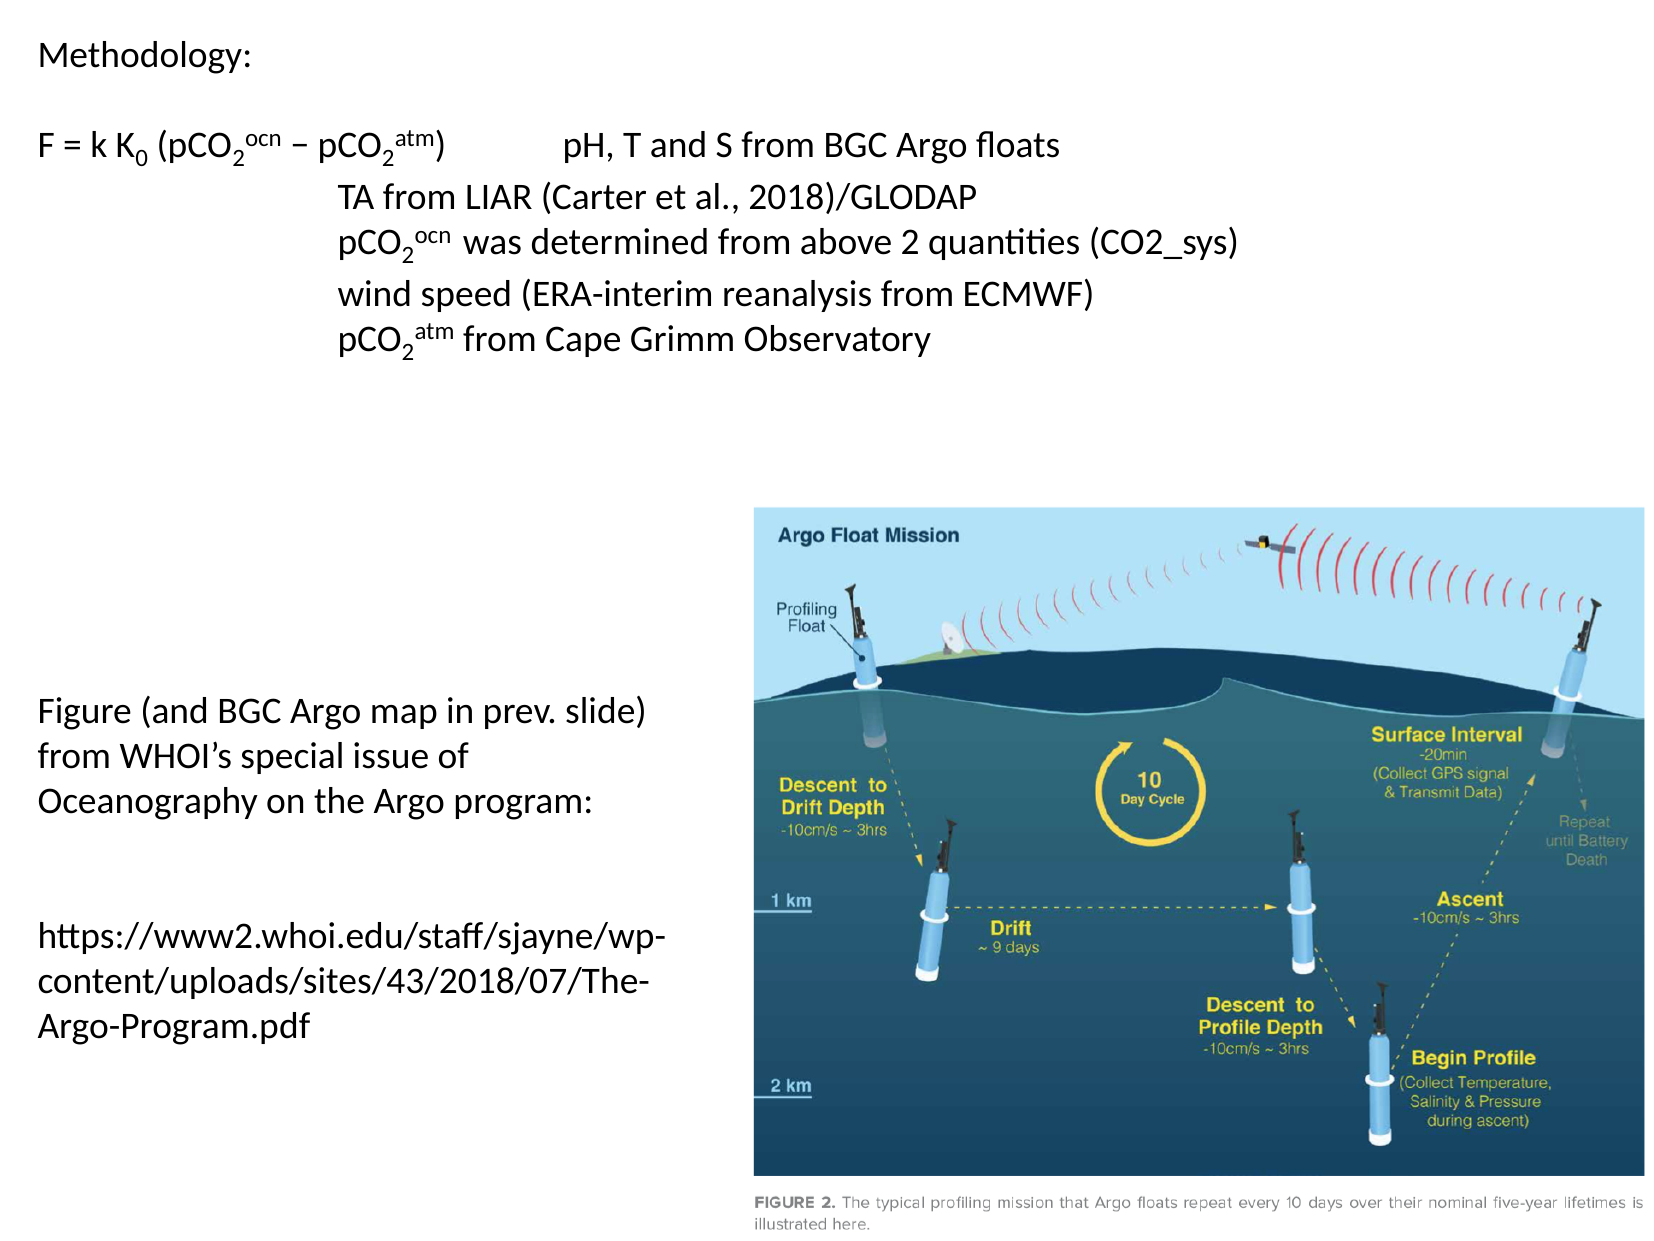

Methodology:
F = k K0 (pCO2ocn − pCO2atm)		pH, T and S from BGC Argo floats
				TA from LIAR (Carter et al., 2018)/GLODAP
				pCO2ocn was determined from above 2 quantities (CO2_sys)
				wind speed (ERA-interim reanalysis from ECMWF)
				pCO2atm from Cape Grimm Observatory
Figure (and BGC Argo map in prev. slide) from WHOI’s special issue of Oceanography on the Argo program:
https://www2.whoi.edu/staff/sjayne/wp-content/uploads/sites/43/2018/07/The-Argo-Program.pdf